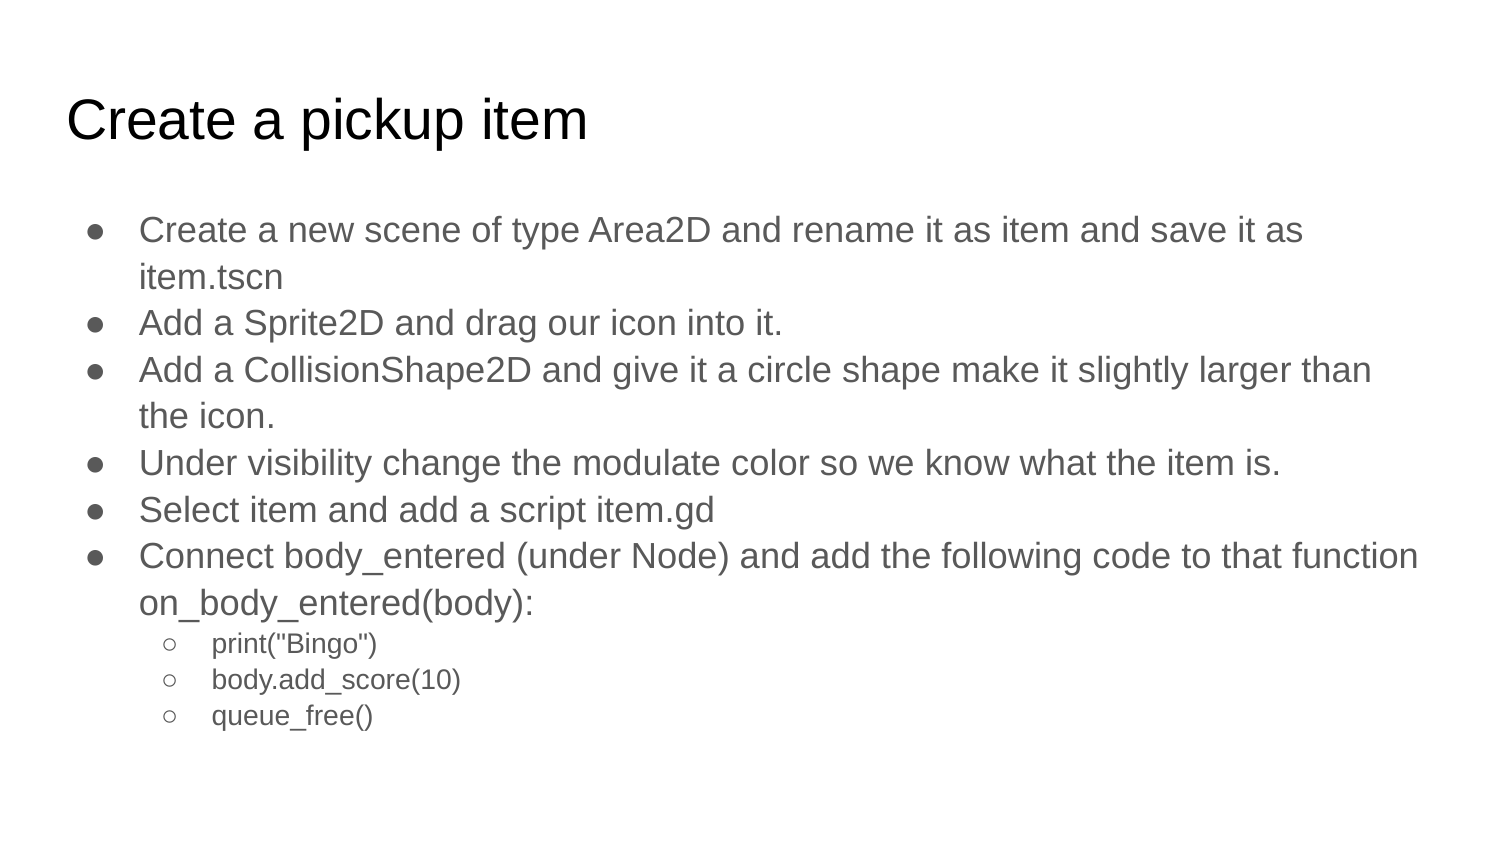

# Create a pickup item
Create a new scene of type Area2D and rename it as item and save it as item.tscn
Add a Sprite2D and drag our icon into it.
Add a CollisionShape2D and give it a circle shape make it slightly larger than the icon.
Under visibility change the modulate color so we know what the item is.
Select item and add a script item.gd
Connect body_entered (under Node) and add the following code to that function on_body_entered(body):
print("Bingo")
body.add_score(10)
queue_free()